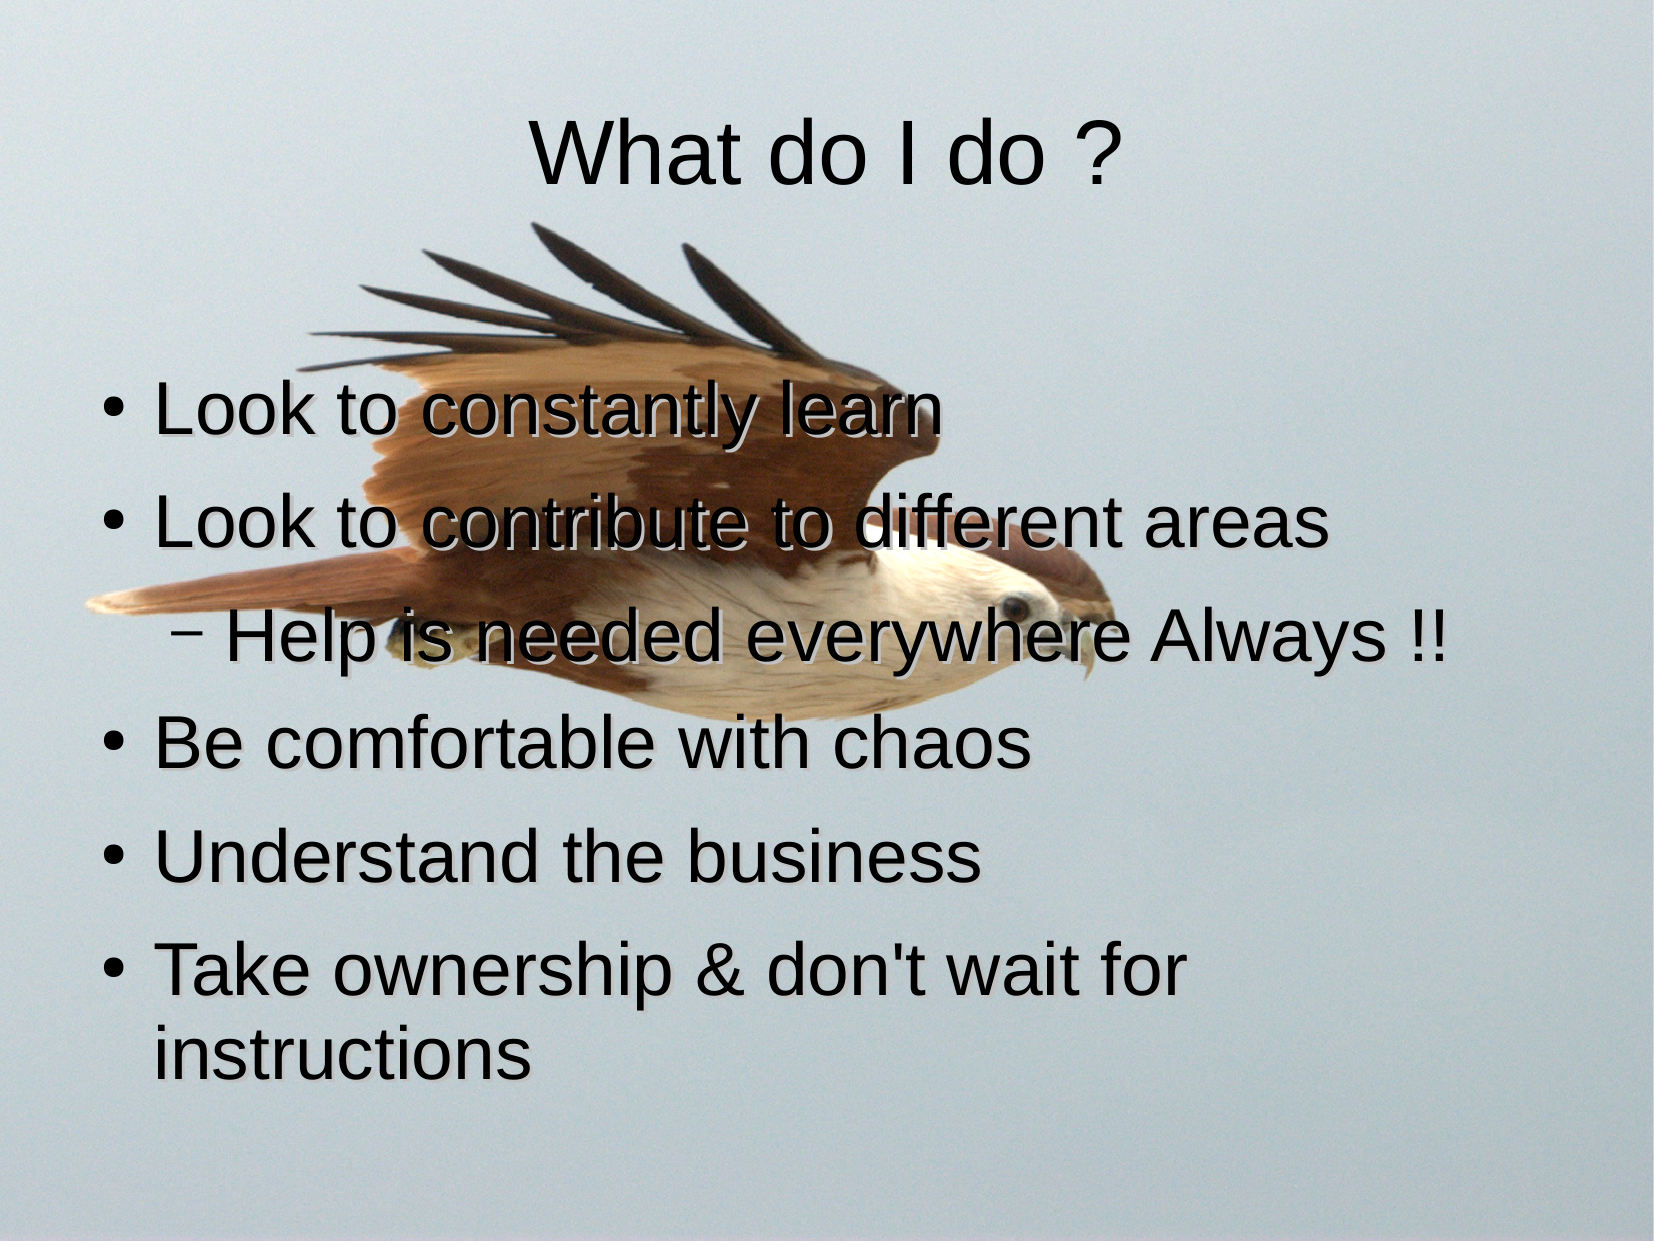

# What do I do ?
Look to constantly learn
Look to contribute to different areas
Help is needed everywhere Always !!
Be comfortable with chaos
Understand the business
Take ownership & don't wait for instructions